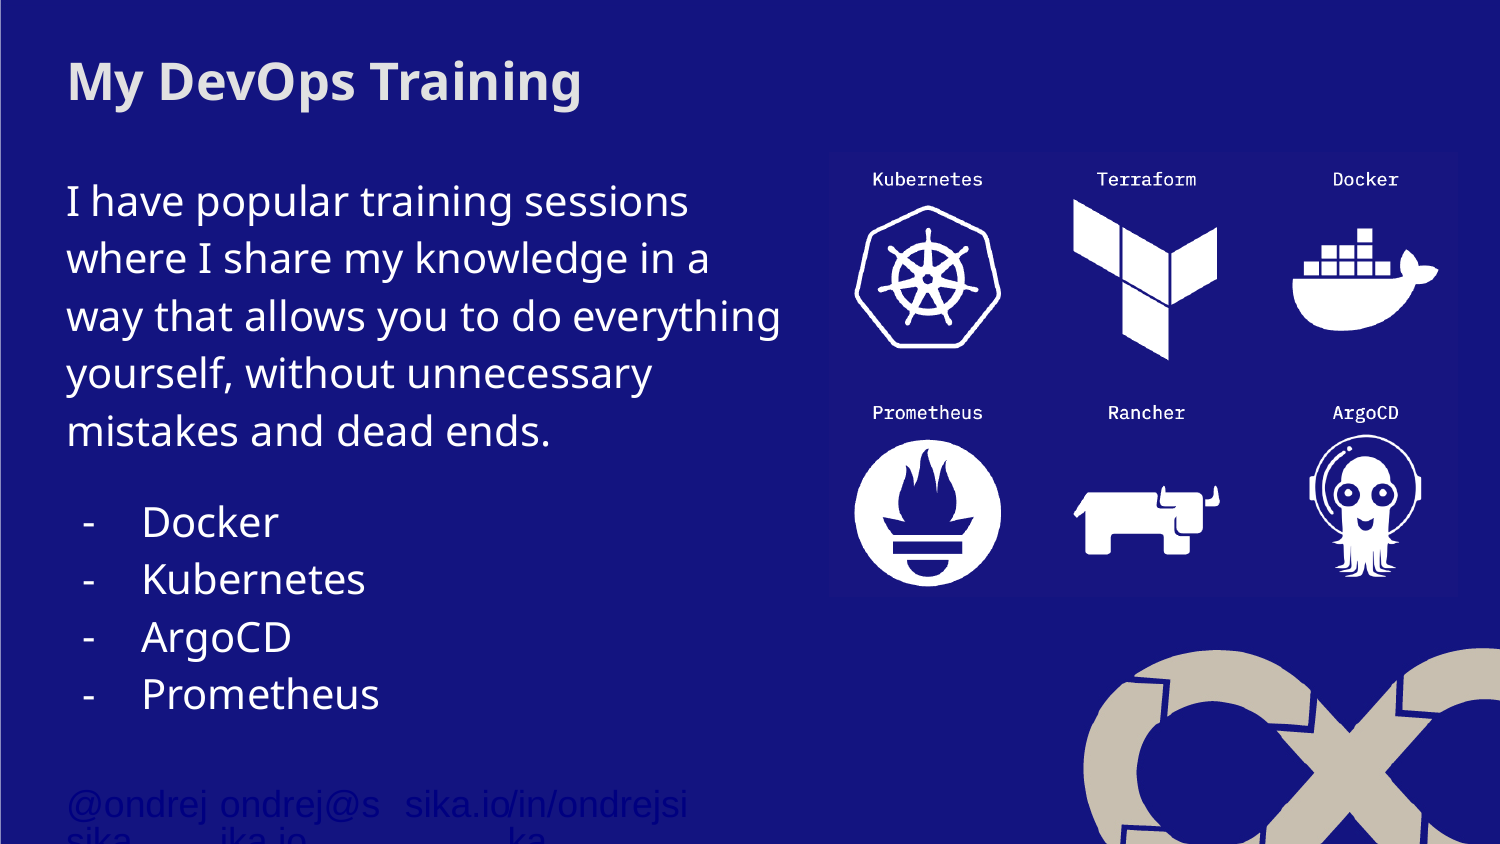

# My DevOps Training
I have popular training sessions where I share my knowledge in a way that allows you to do everything yourself, without unnecessary mistakes and dead ends.
Docker
Kubernetes
ArgoCD
Prometheus